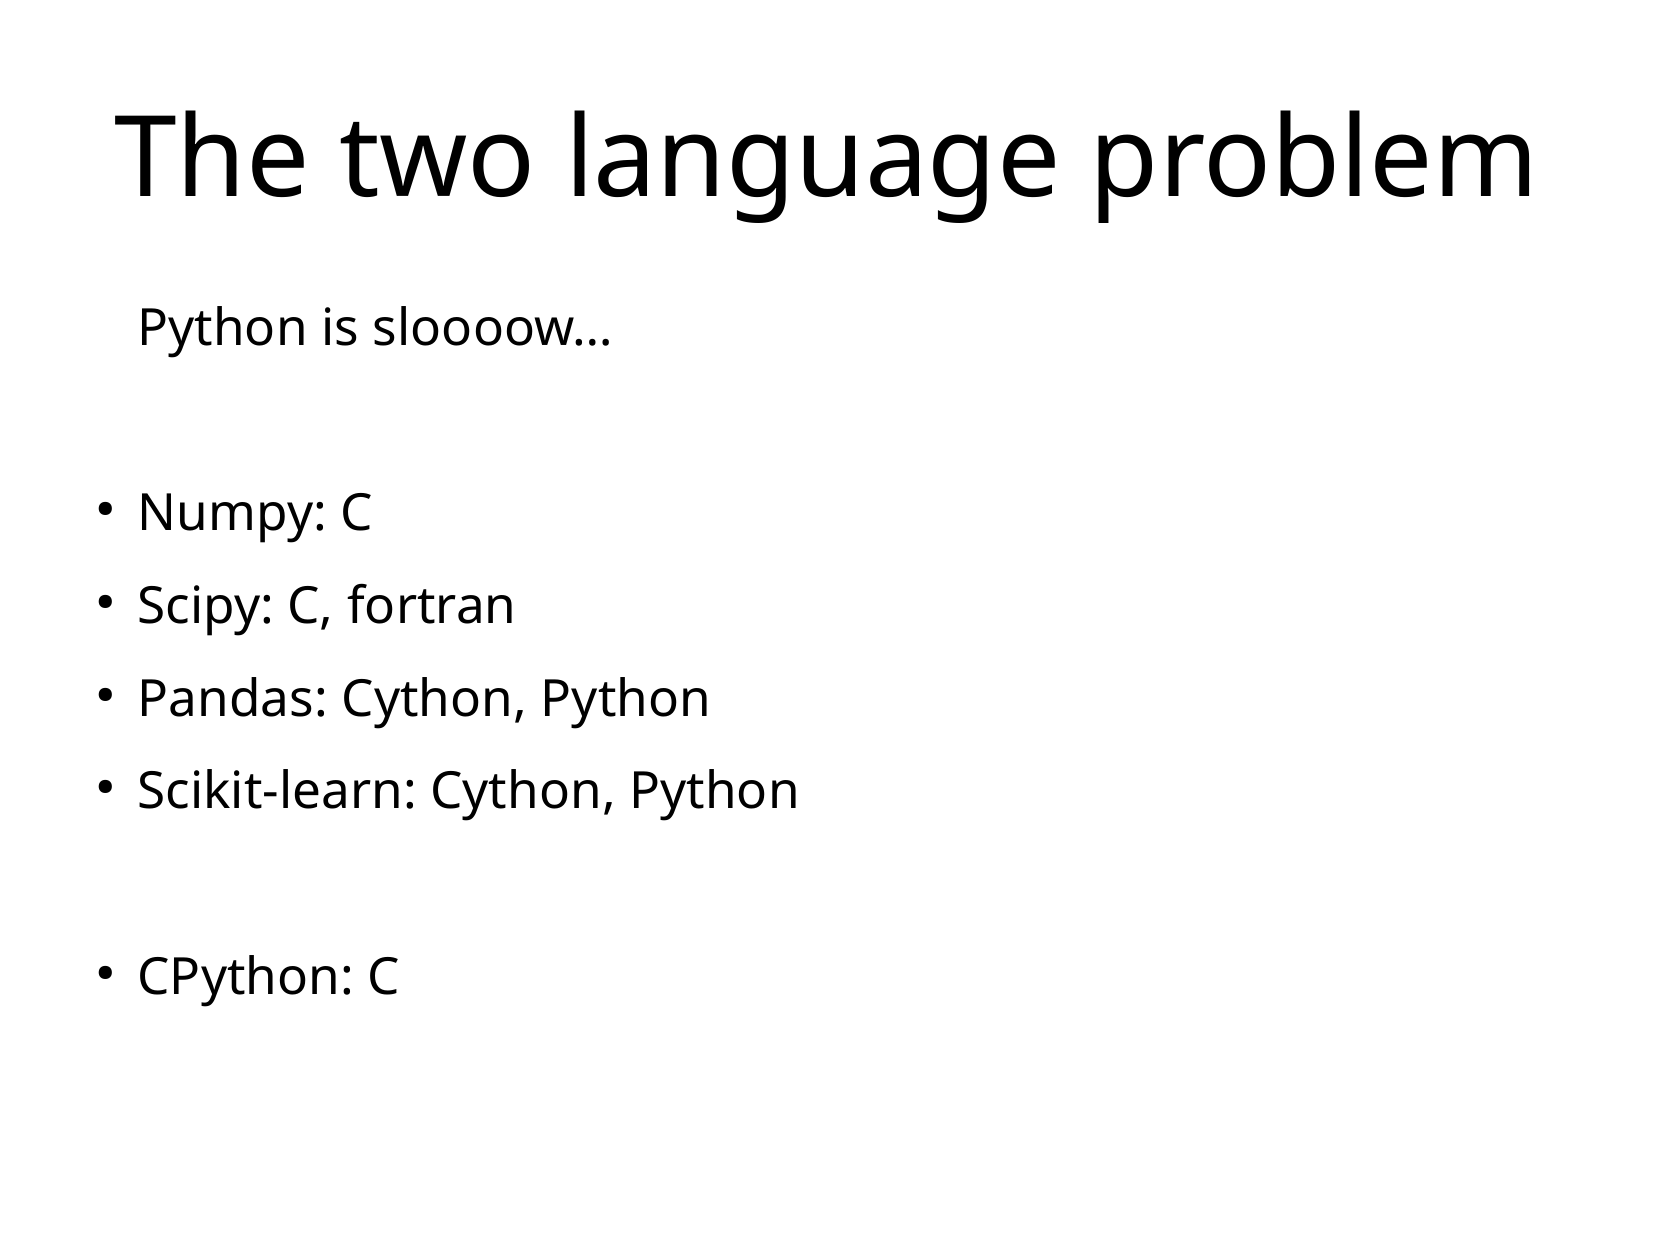

# The two language problem
Python is sloooow…
Numpy: C
Scipy: C, fortran
Pandas: Cython, Python
Scikit-learn: Cython, Python
CPython: C